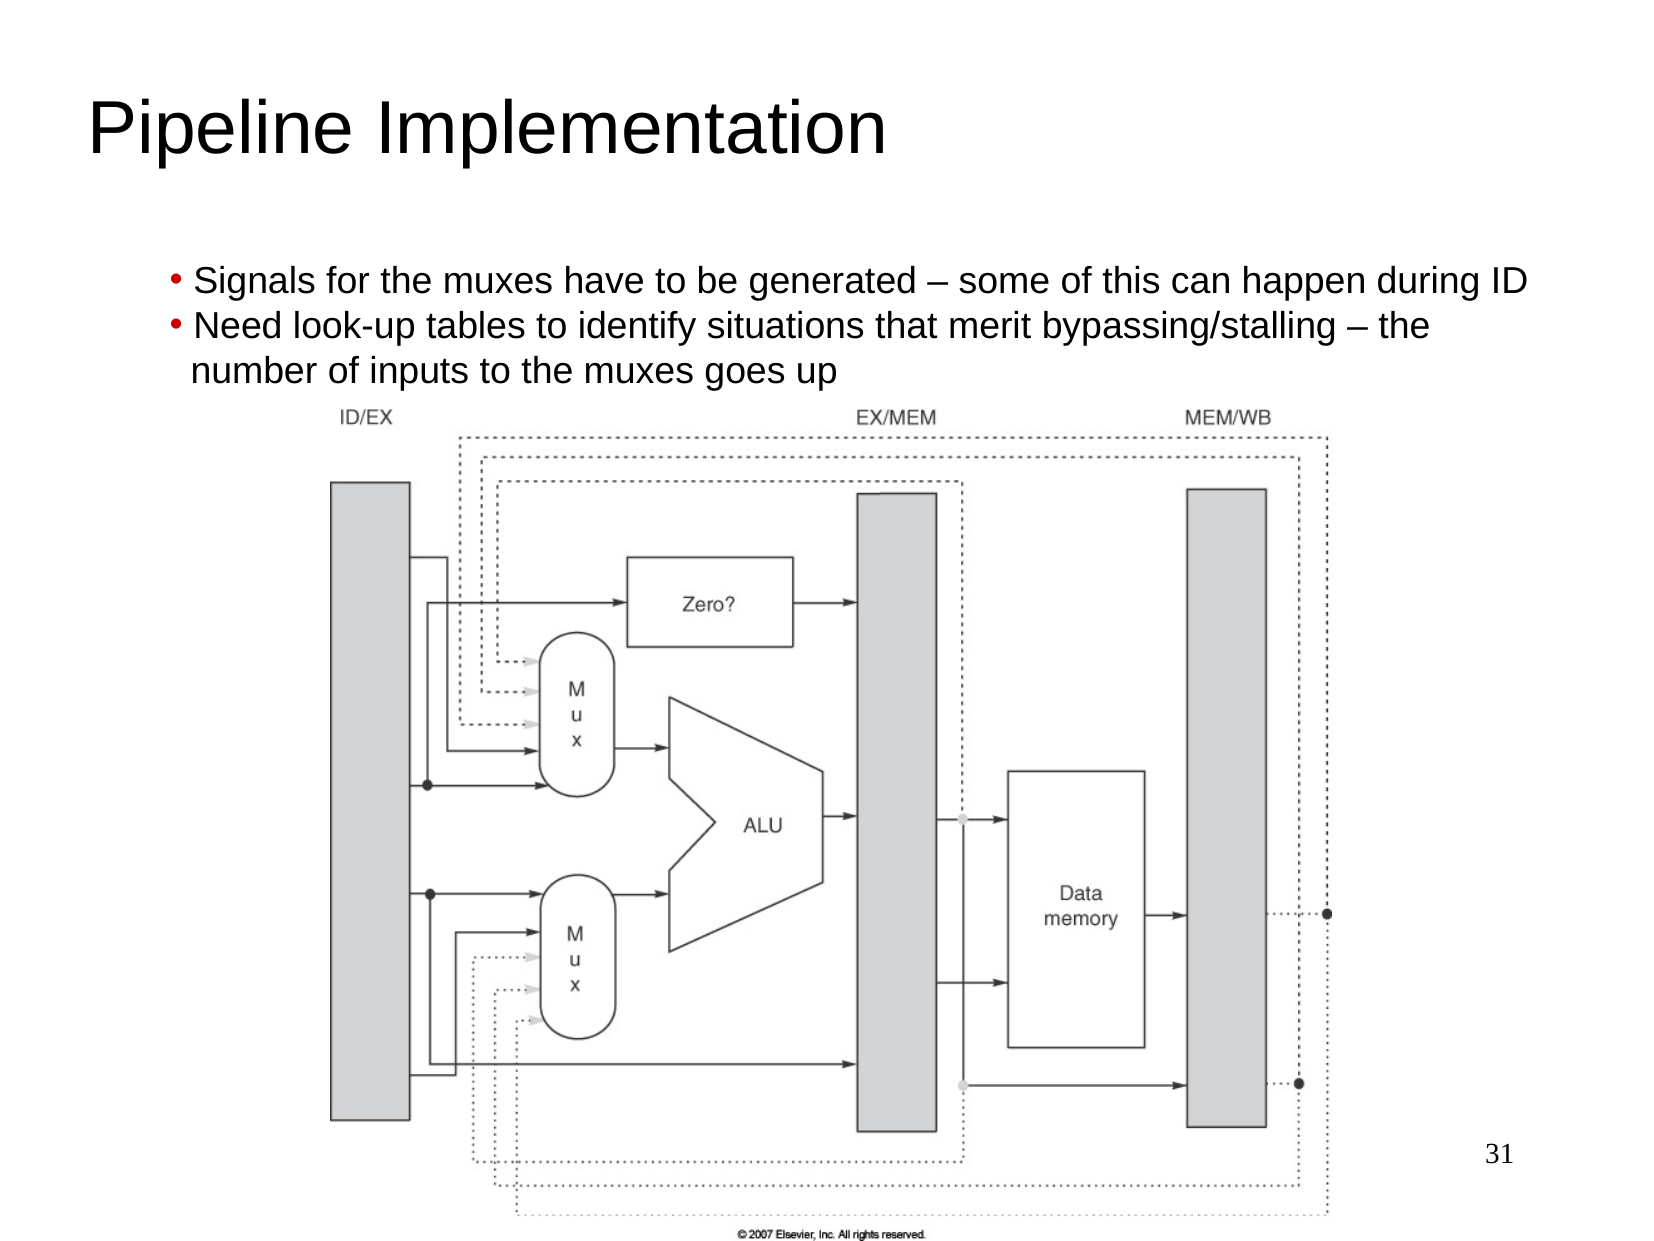

Pipeline Implementation
 Signals for the muxes have to be generated – some of this can happen during ID
 Need look-up tables to identify situations that merit bypassing/stalling – the
 number of inputs to the muxes goes up